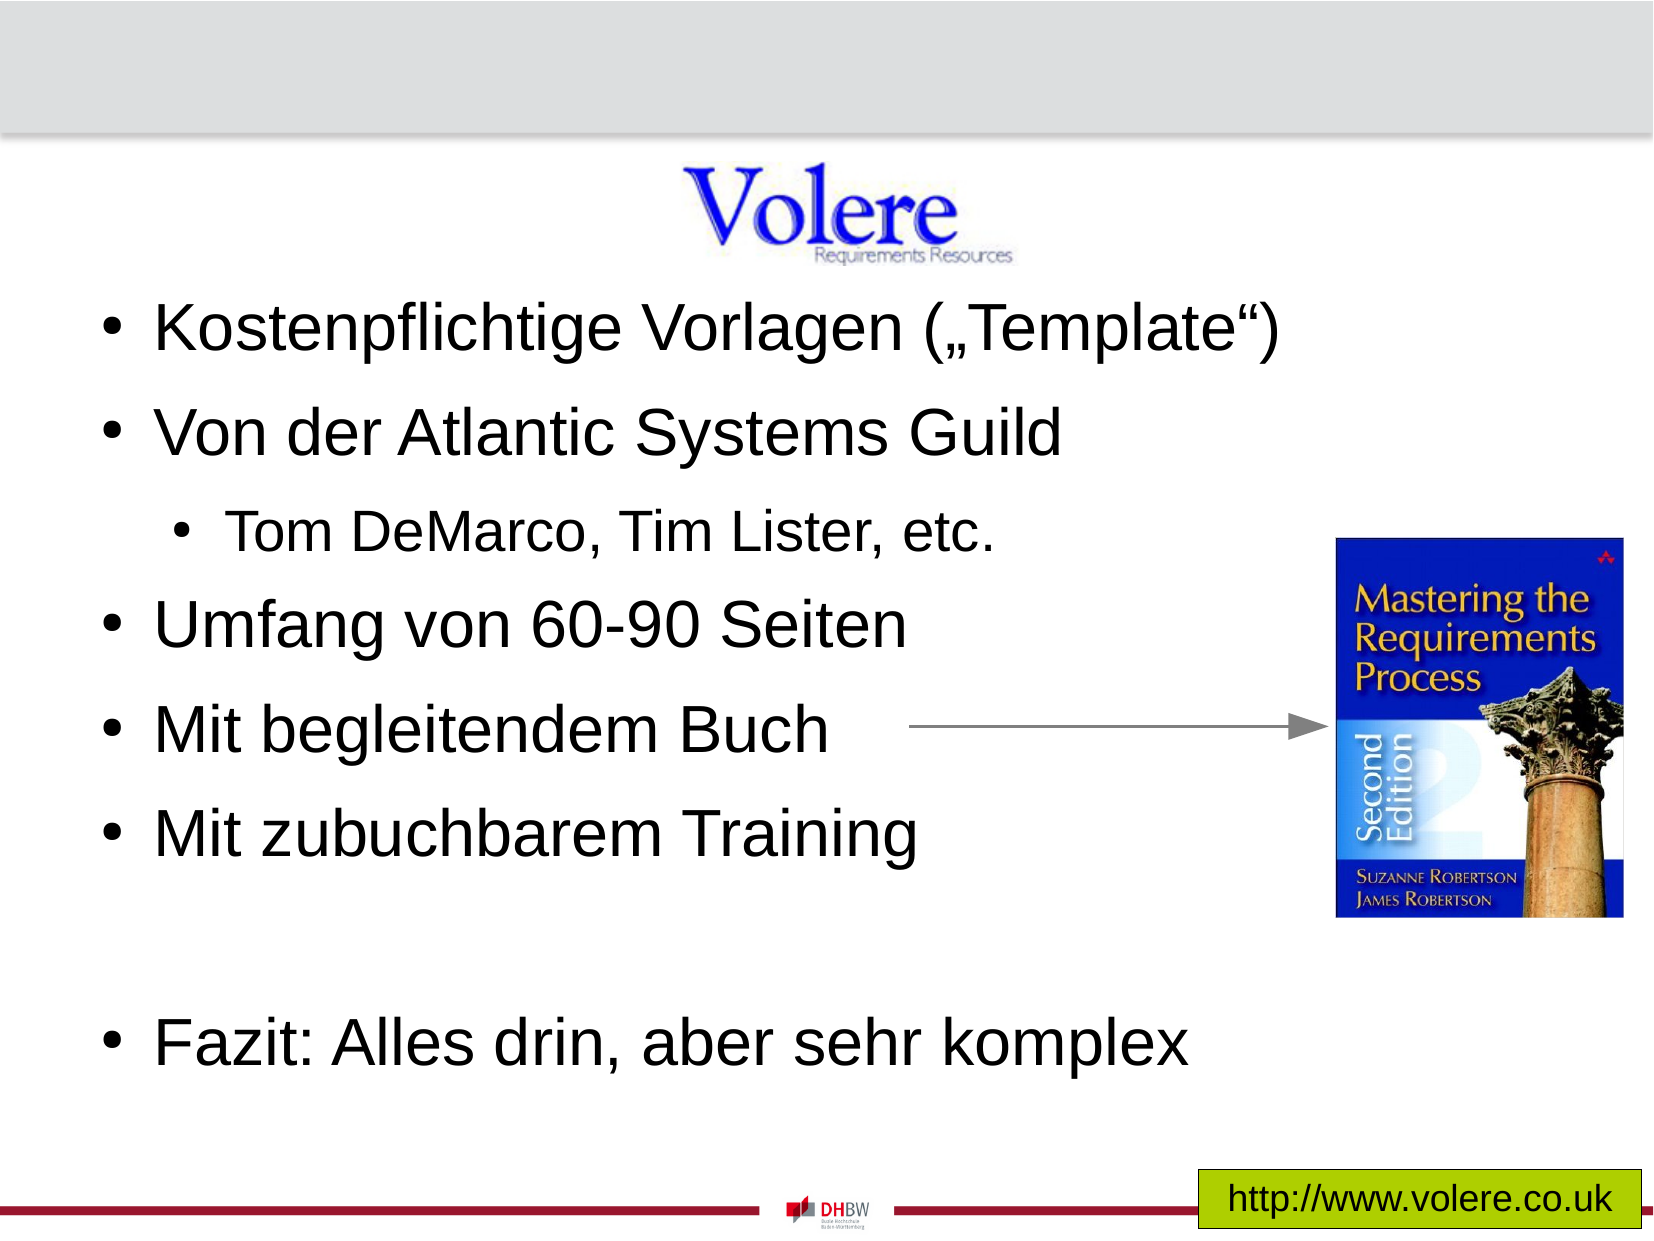

# Volere
Kostenpflichtige Vorlagen („Template“)
Von der Atlantic Systems Guild
Tom DeMarco, Tim Lister, etc.
Umfang von 60-90 Seiten
Mit begleitendem Buch
Mit zubuchbarem Training
Fazit: Alles drin, aber sehr komplex
http://www.volere.co.uk